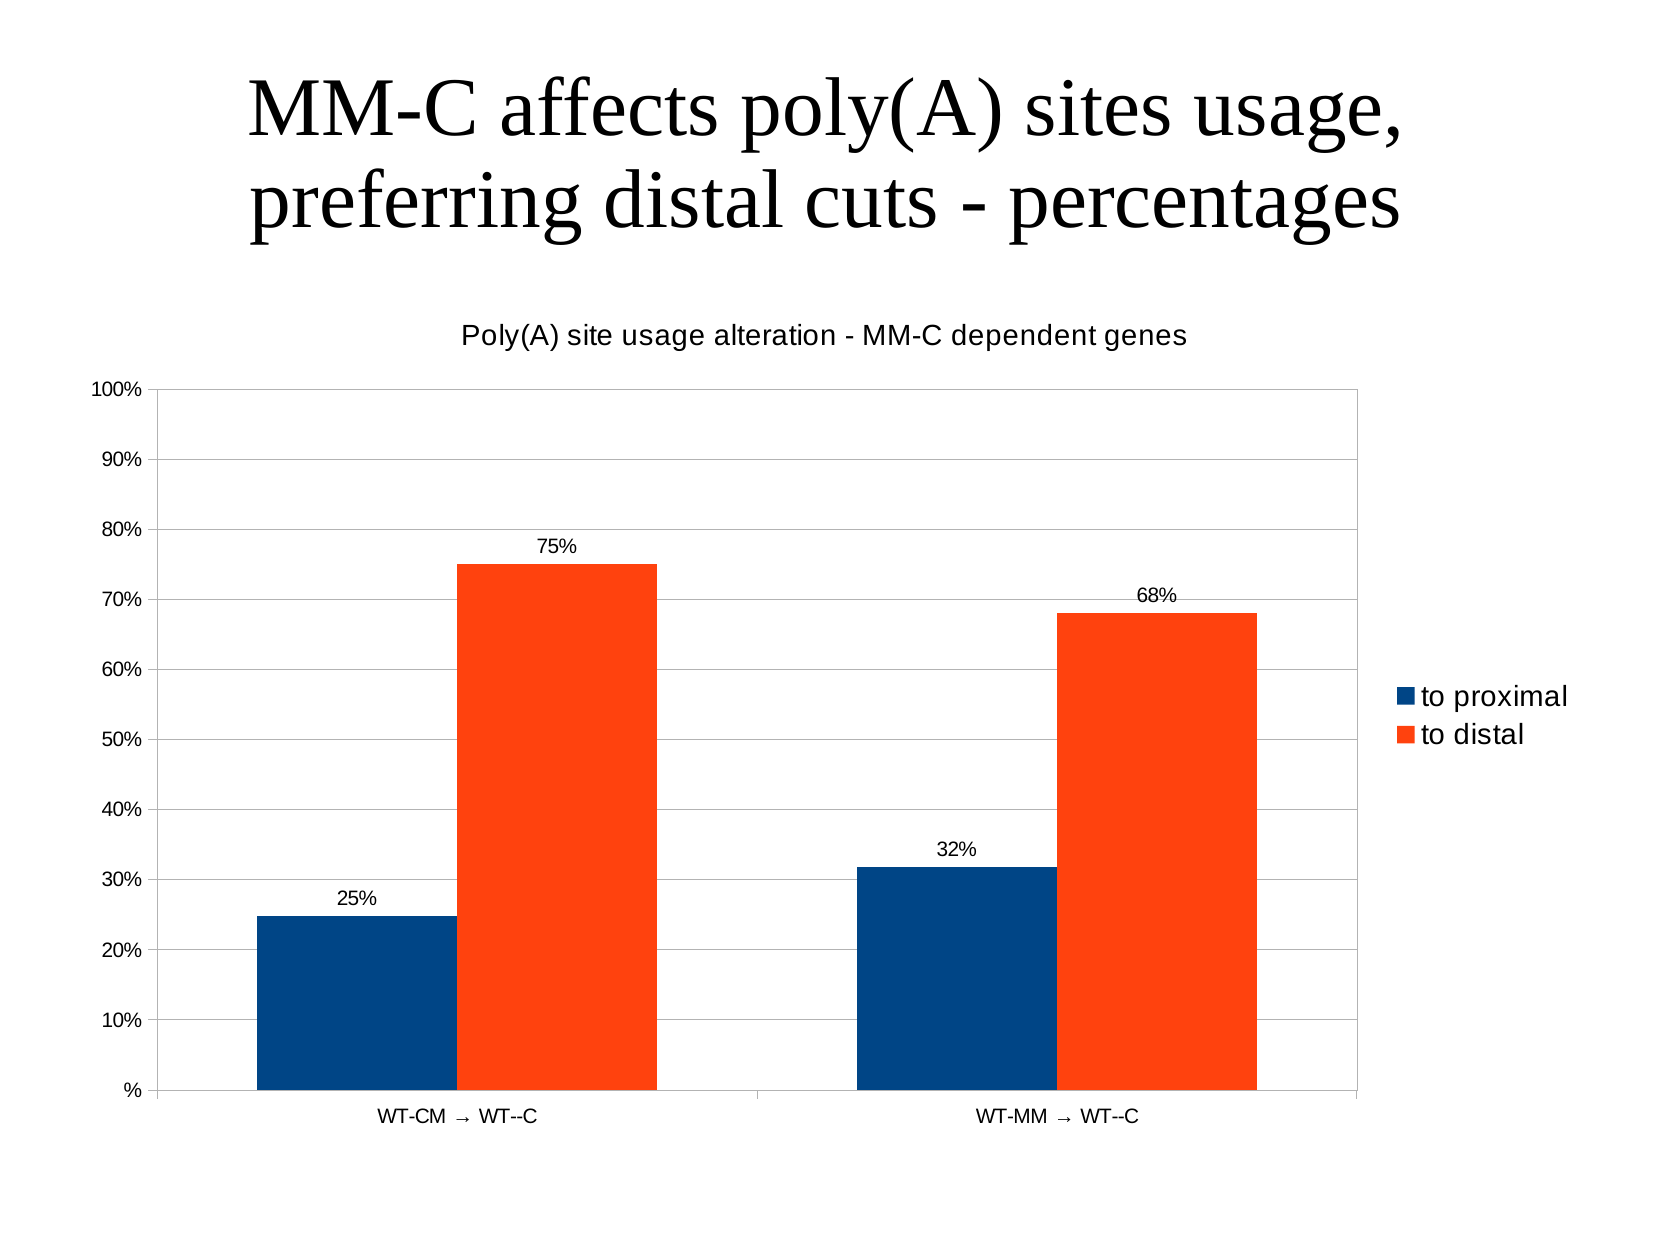

# MM-C affects poly(A) sites usage, preferring distal cuts - percentages
### Chart: Poly(A) site usage alteration - MM-C dependent genes
| Category | to proximal | to distal |
|---|---|---|
| WT-CM → WT--C | 0.2489 | 0.7511 |
| WT-MM → WT--C | 0.3185 | 0.6815 |